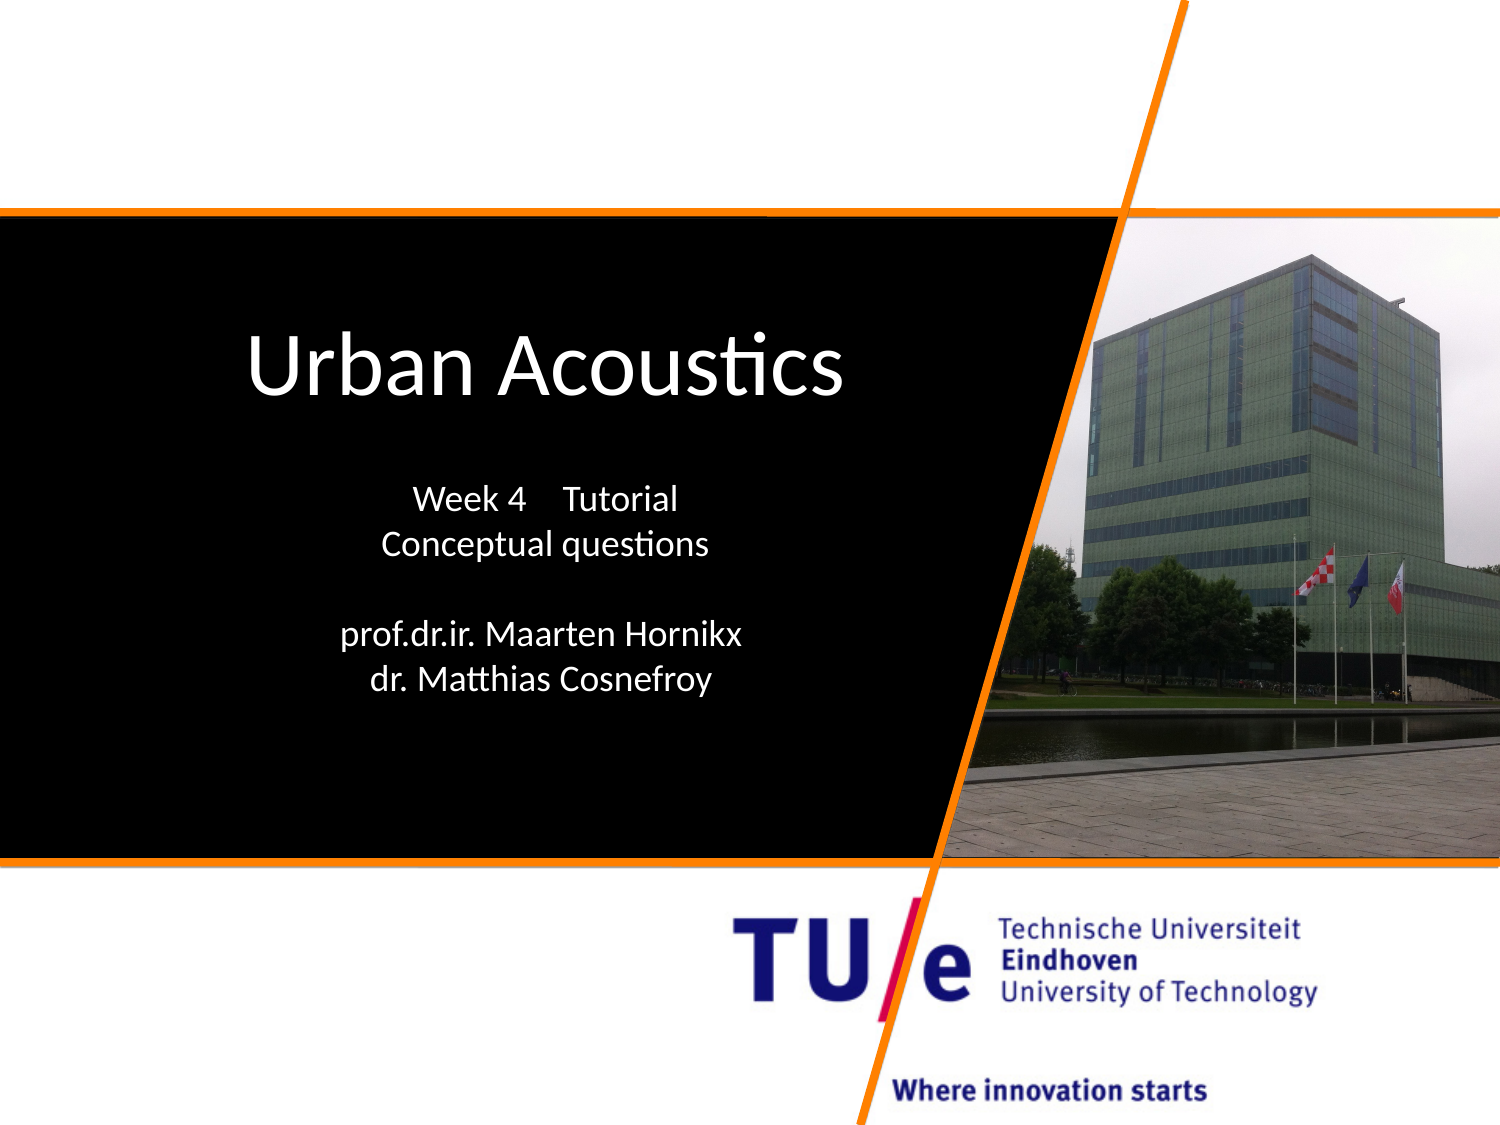

# Urban Acoustics Week 4 	Tutorial Conceptual questions prof.dr.ir. Maarten Hornikx dr. Matthias Cosnefroy